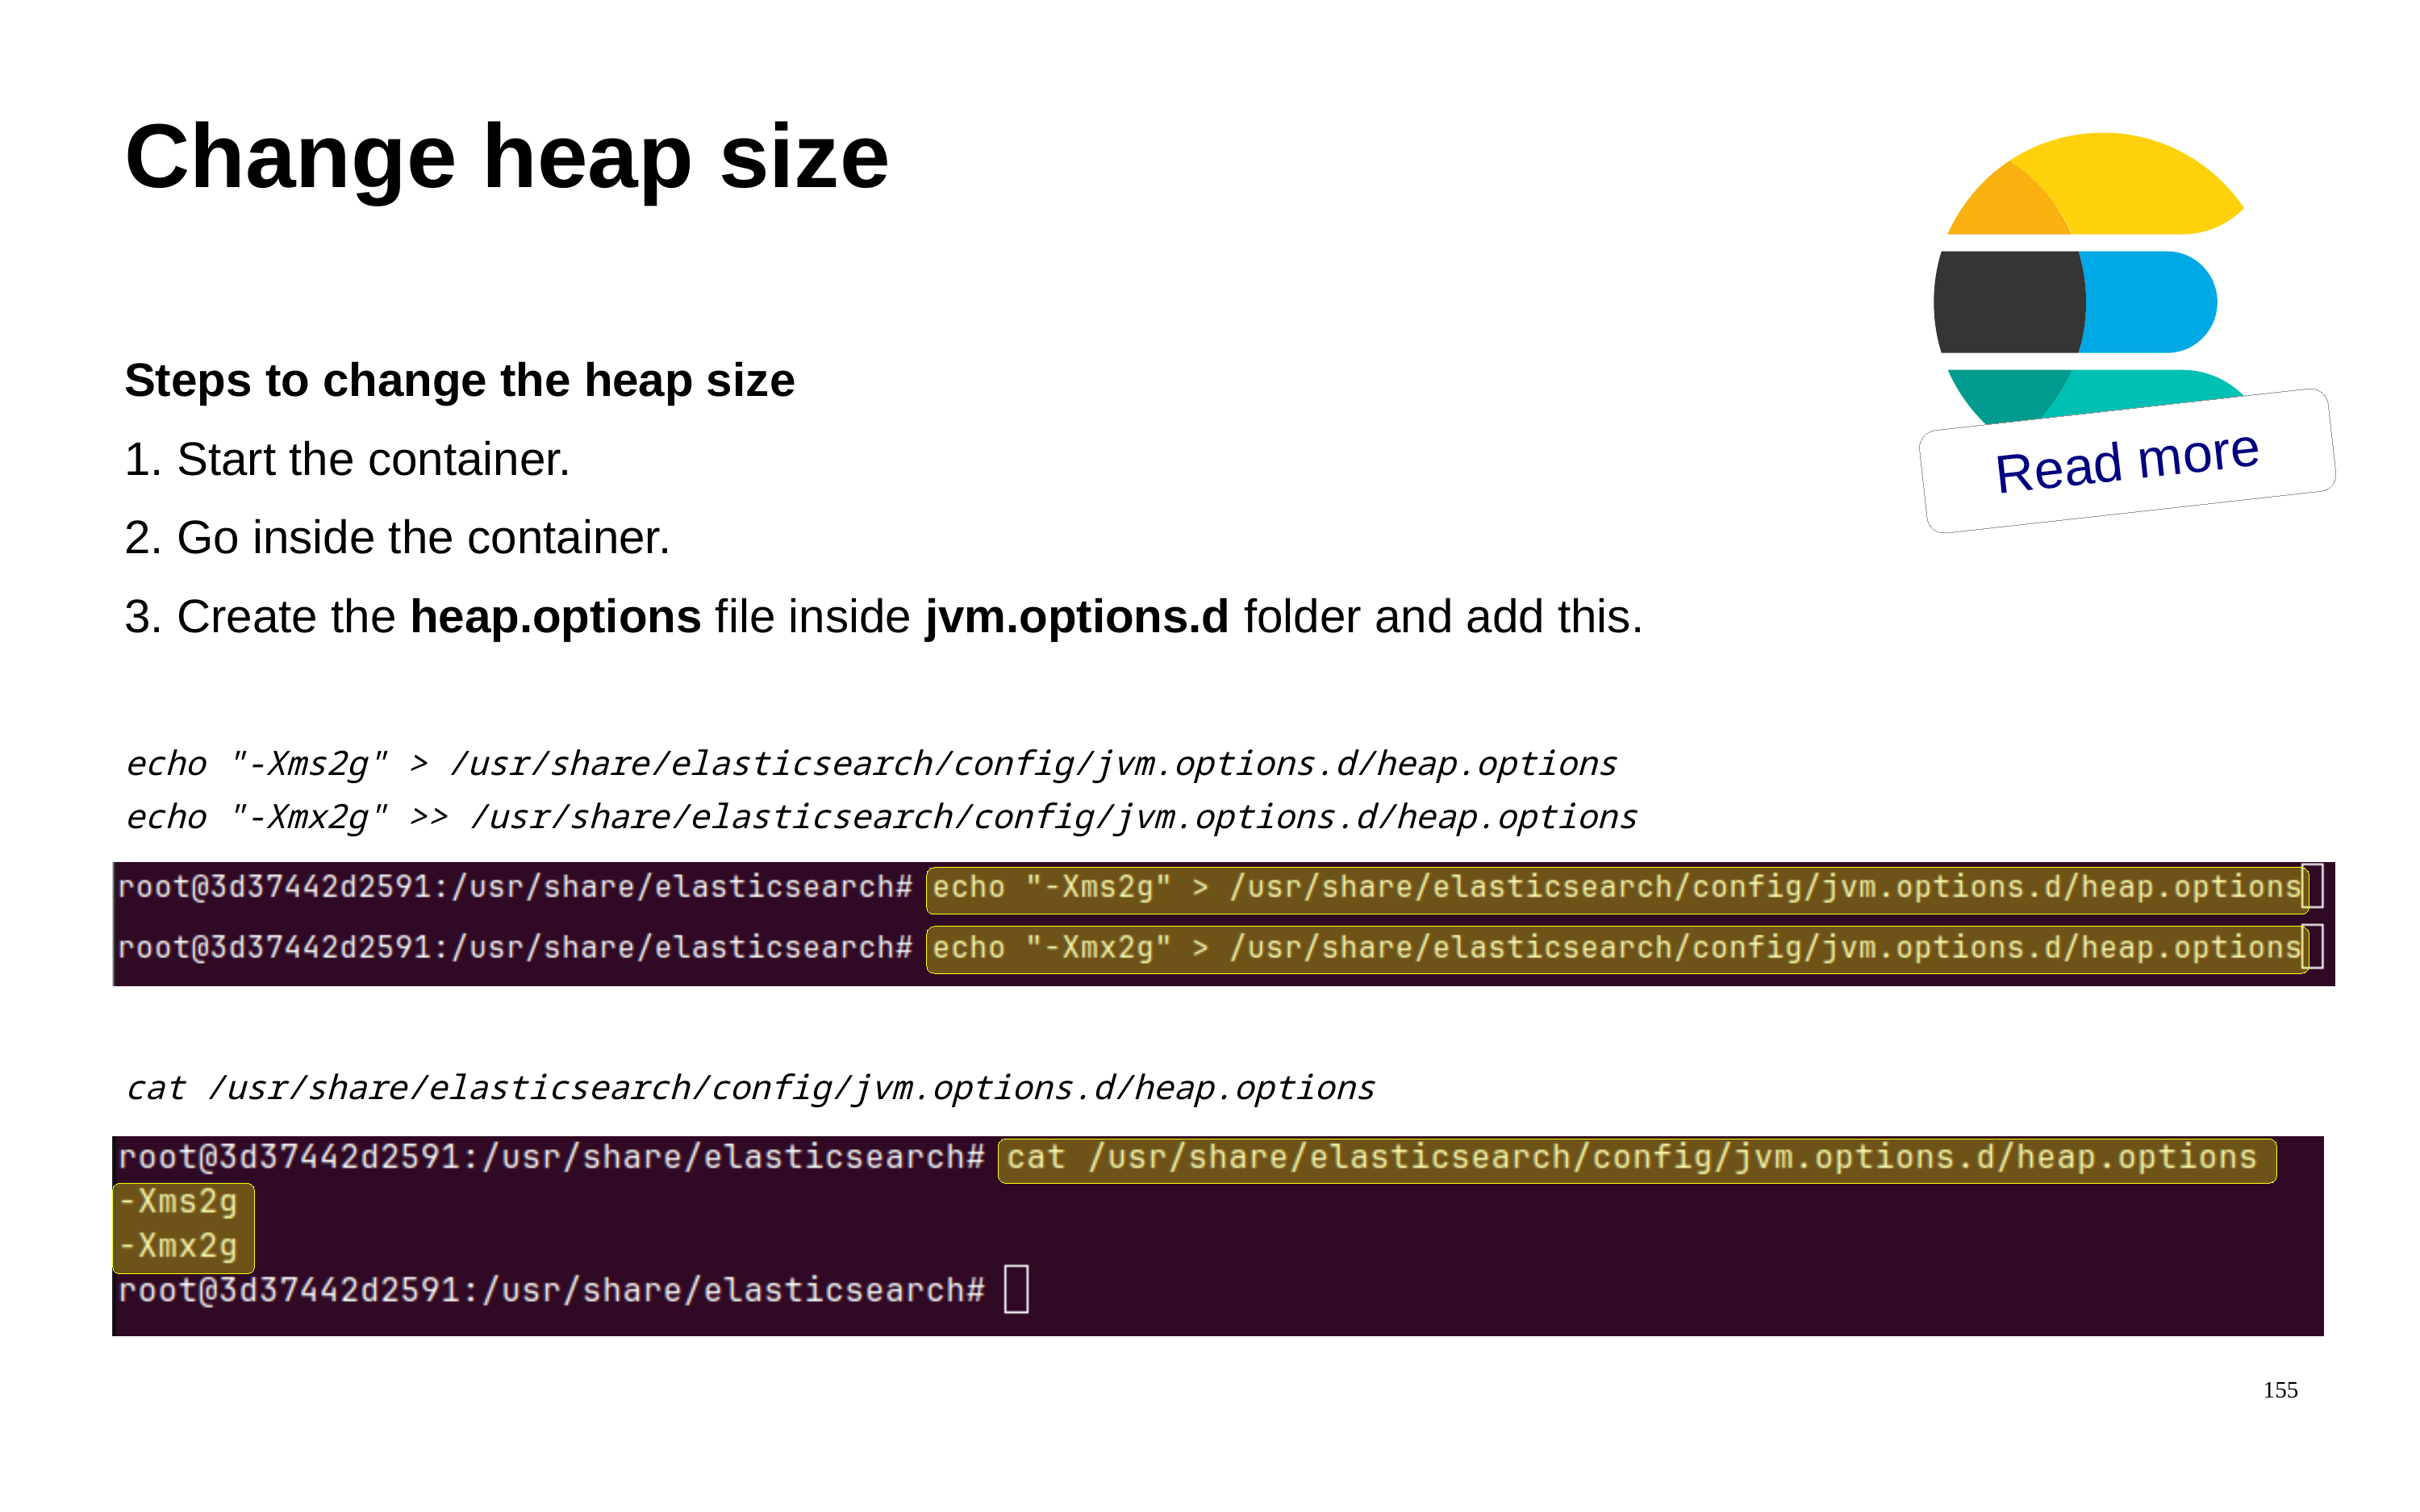

Change heap size
Steps to change the heap size
Start the container.
Go inside the container.
Create the heap.options file inside jvm.options.d folder and add this.
Read more
echo "-Xms2g" > /usr/share/elasticsearch/config/jvm.options.d/heap.options
echo "-Xmx2g" >> /usr/share/elasticsearch/config/jvm.options.d/heap.options
cat /usr/share/elasticsearch/config/jvm.options.d/heap.options
155